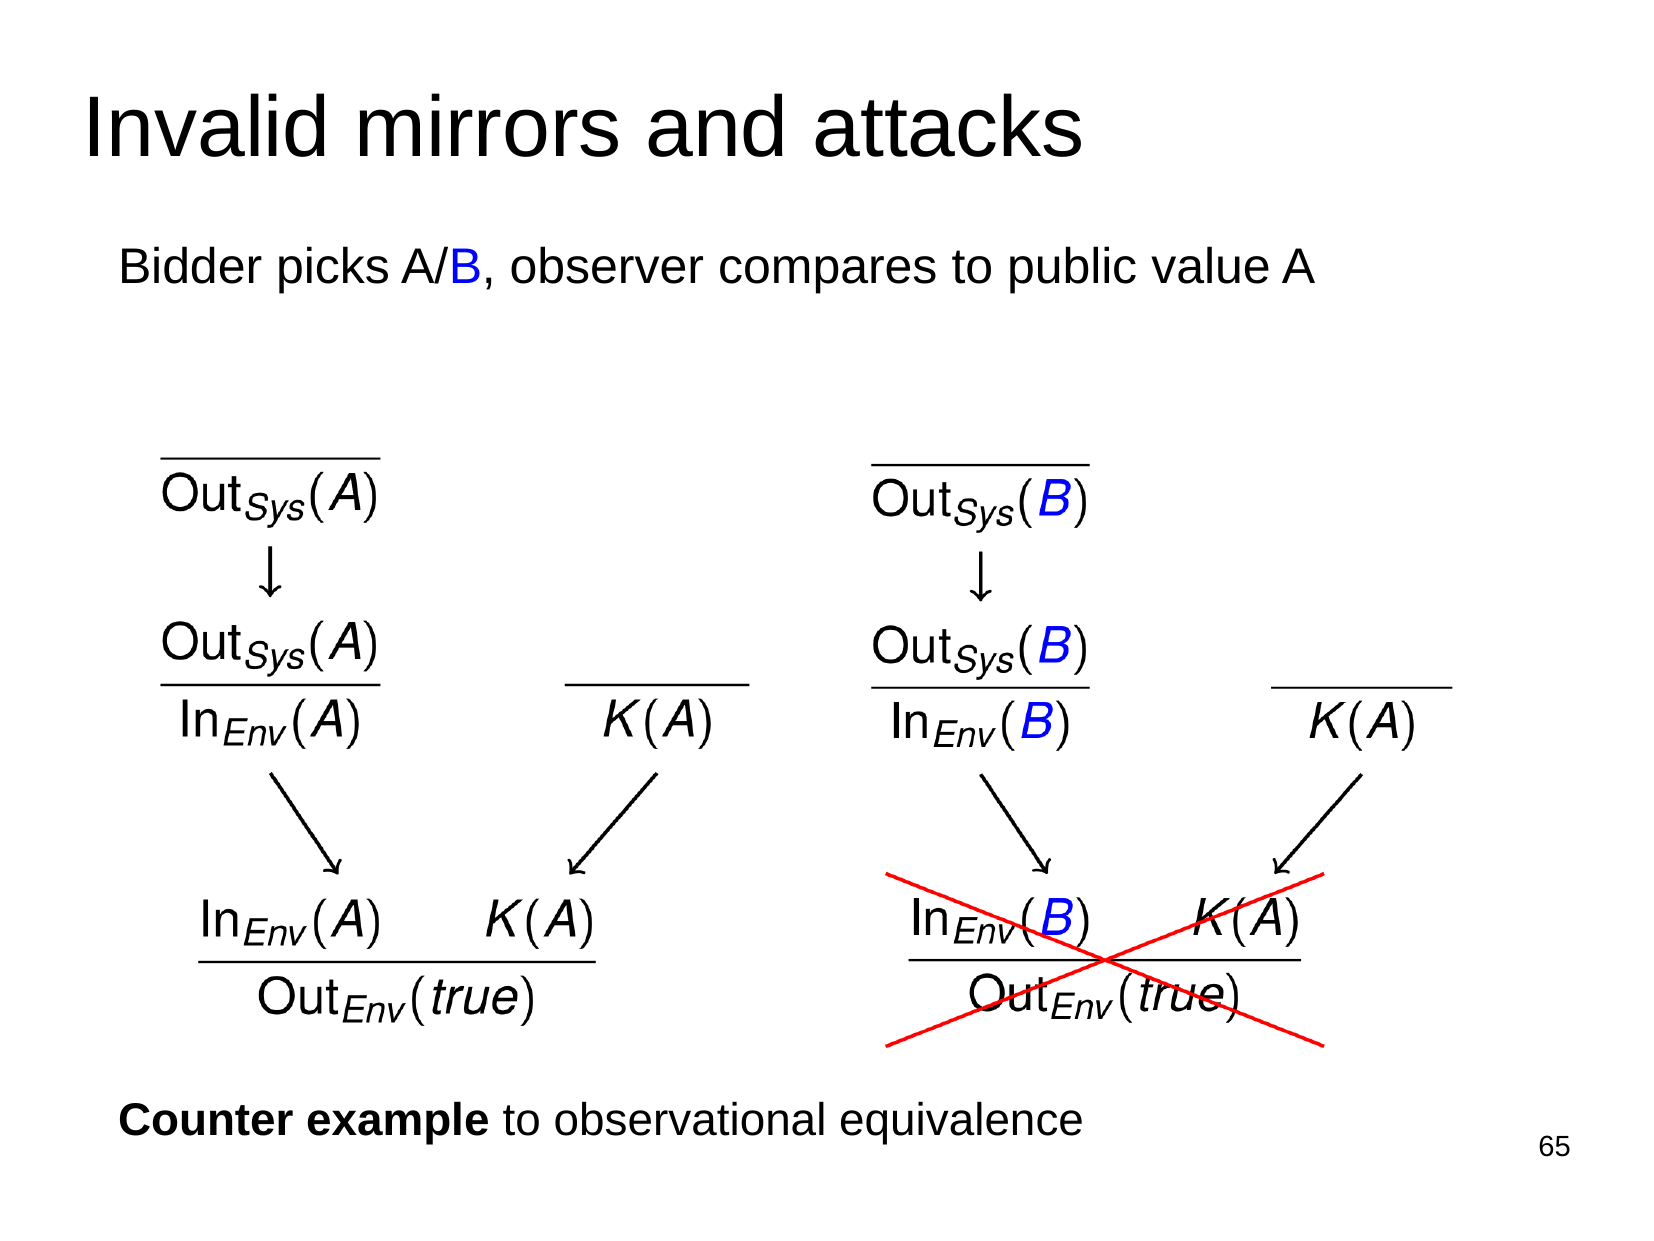

# Invalid mirrors and attacks
Bidder picks A/B, observer compares to public value A
Counter example to observational equivalence
65